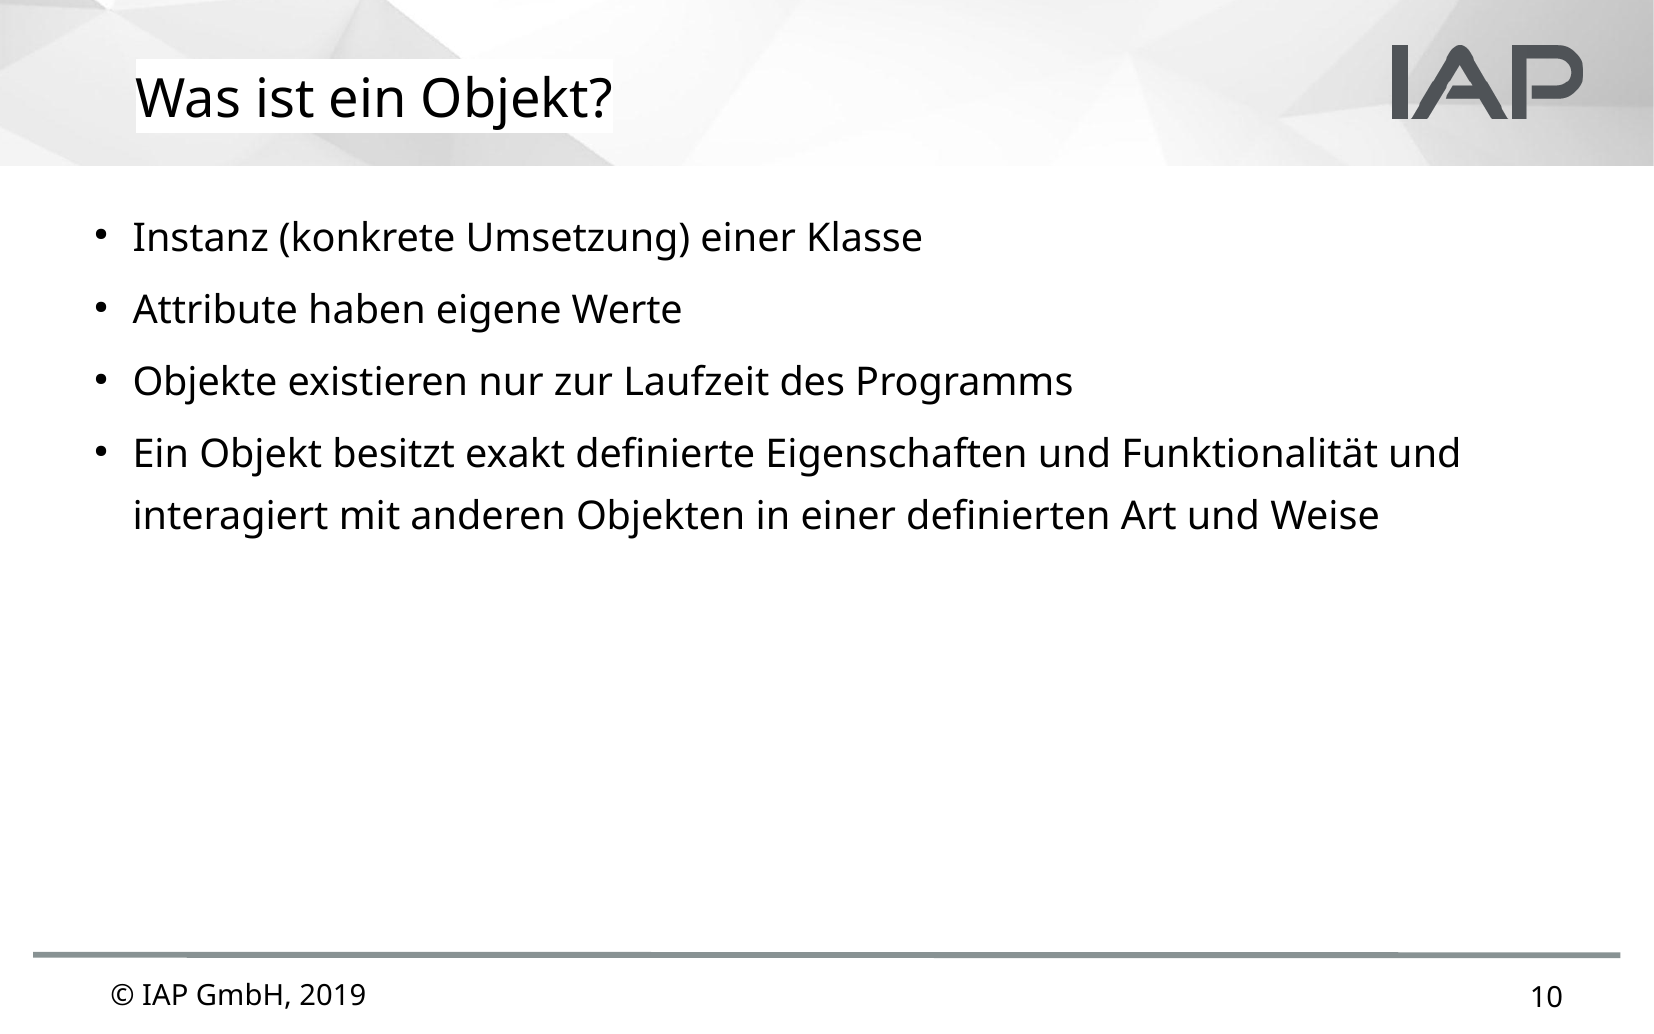

# Was ist ein Objekt?
Instanz (konkrete Umsetzung) einer Klasse
Attribute haben eigene Werte
Objekte existieren nur zur Laufzeit des Programms
Ein Objekt besitzt exakt definierte Eigenschaften und Funktionalität und interagiert mit anderen Objekten in einer definierten Art und Weise
© IAP GmbH, 2019
10